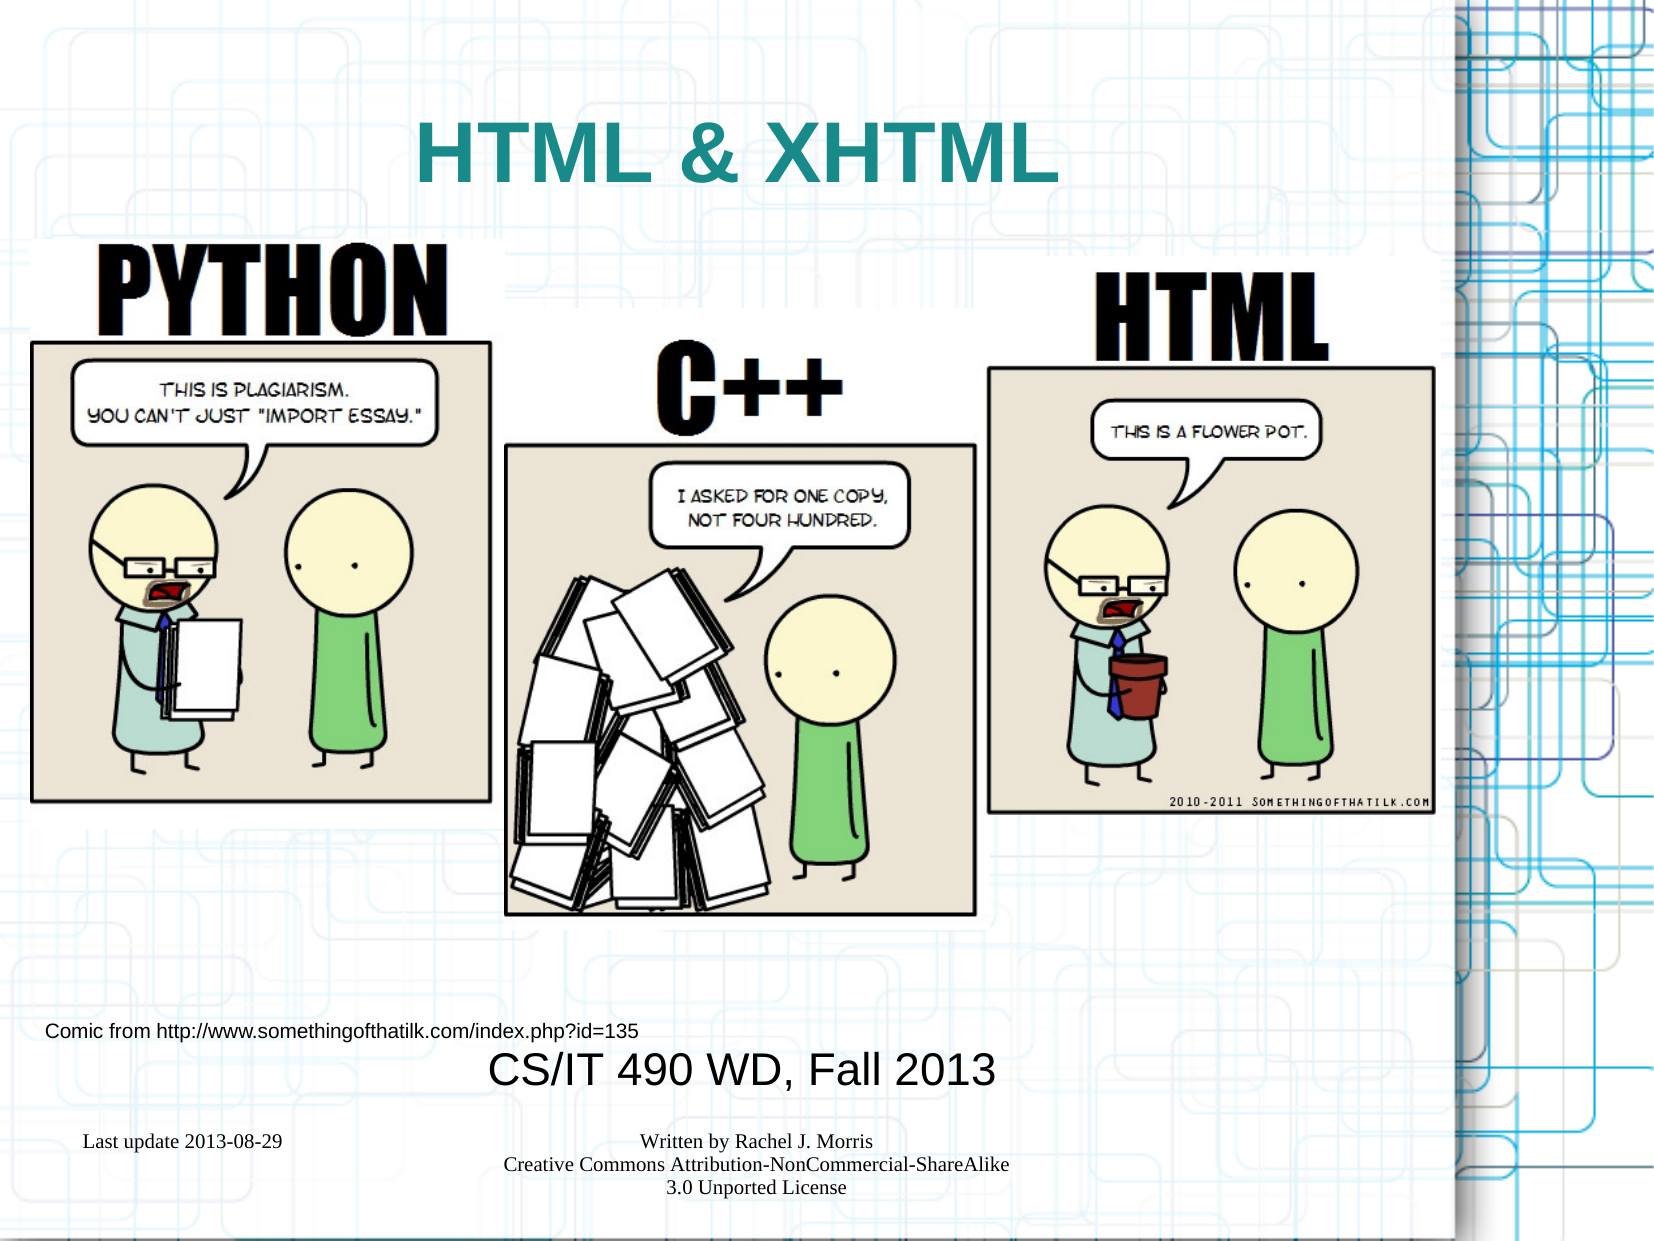

# HTML & XHTML
Comic from http://www.somethingofthatilk.com/index.php?id=135
CS/IT 490 WD, Fall 2013